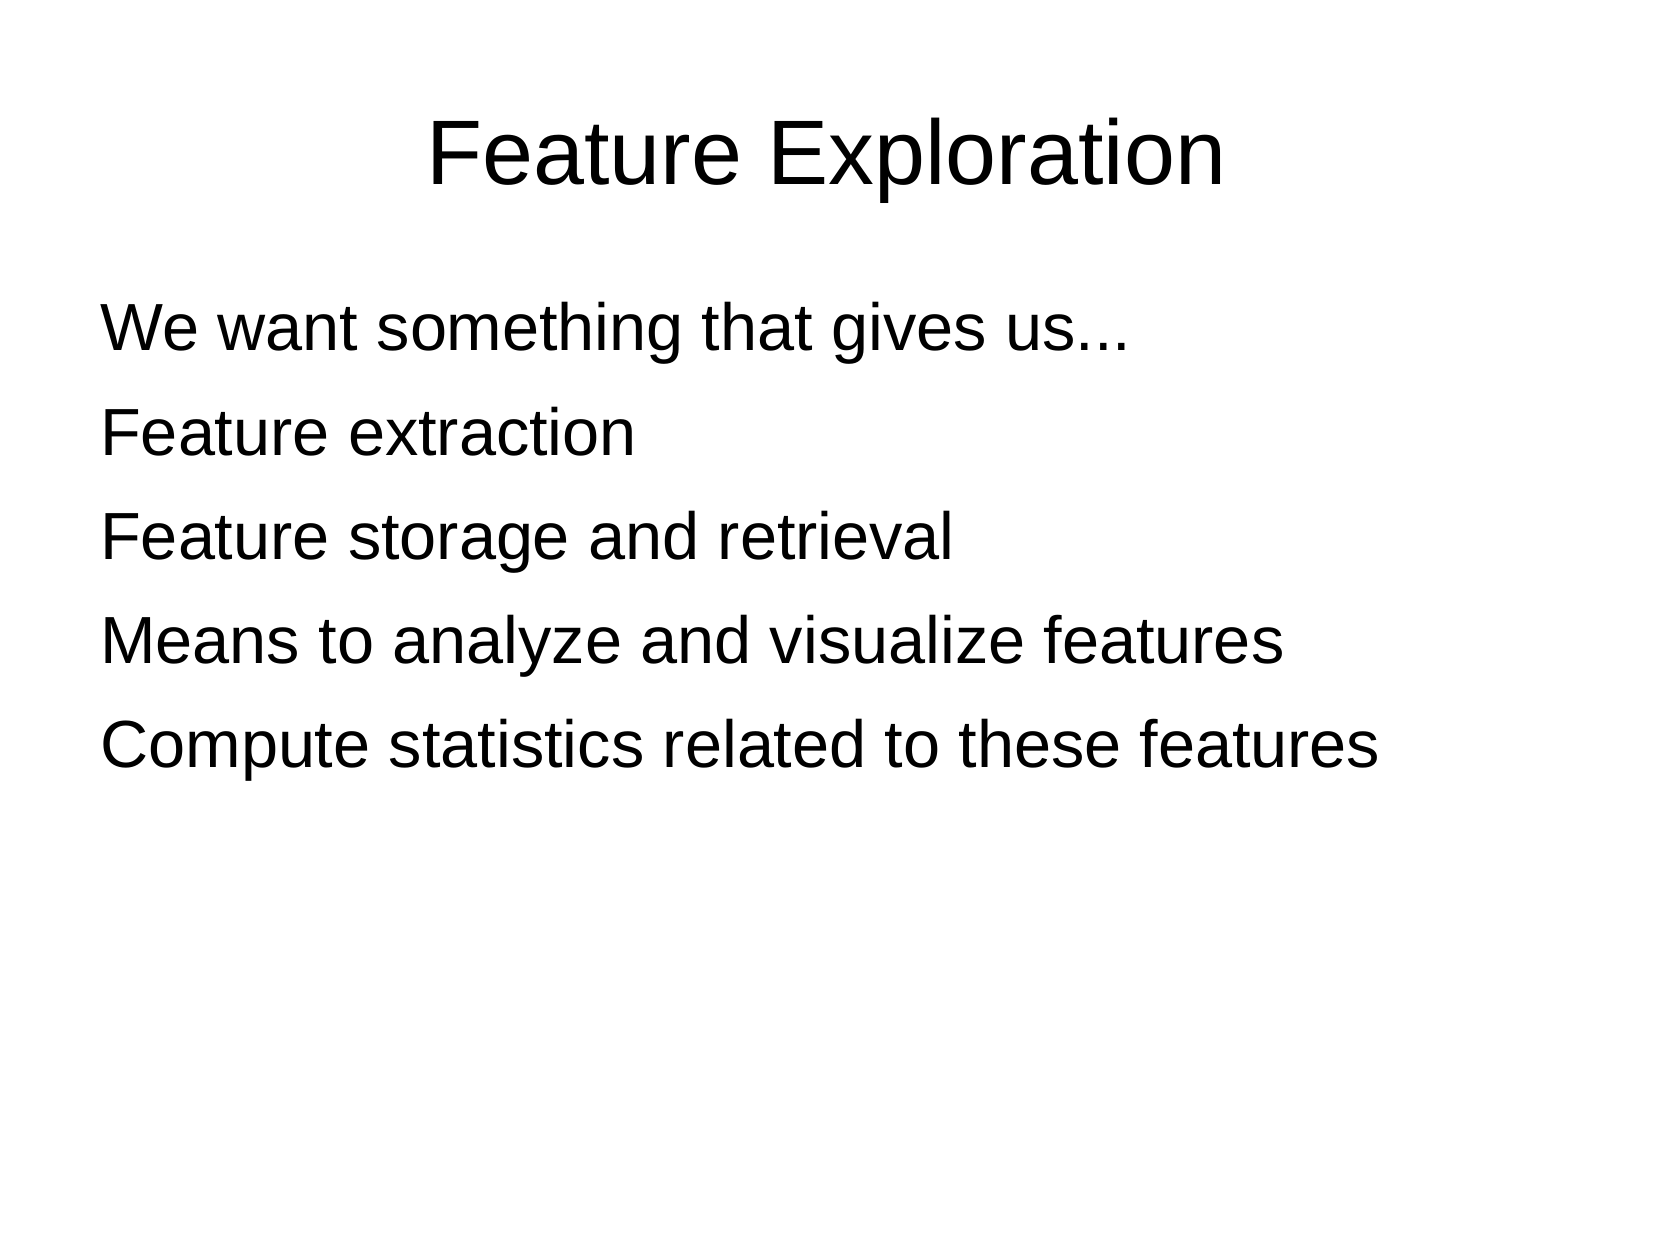

# Feature Exploration
We want something that gives us...
Feature extraction
Feature storage and retrieval
Means to analyze and visualize features
Compute statistics related to these features